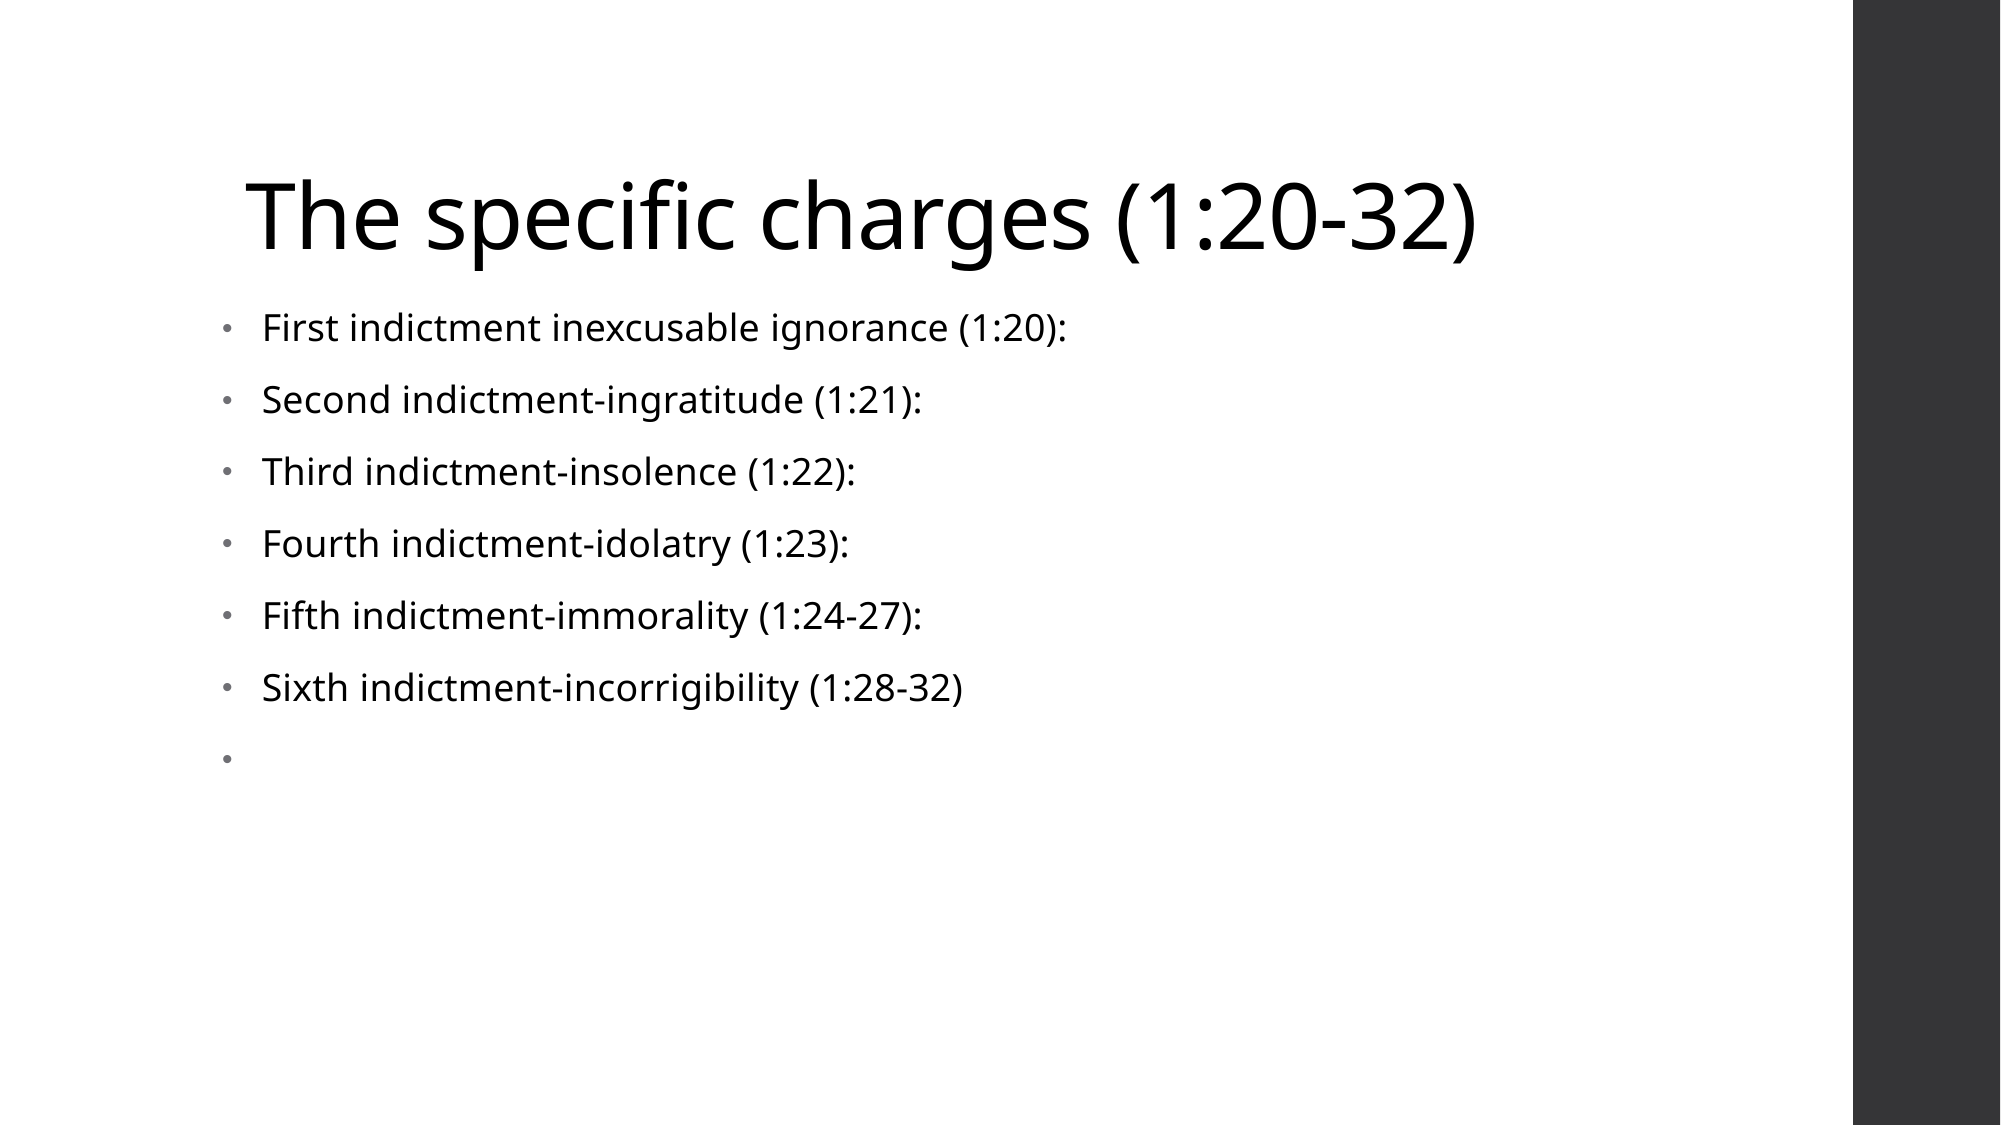

# The specific charges (1:20-32)
 First indictment inexcusable ignorance (1:20):
 Second indictment-ingratitude (1:21):
 Third indictment-insolence (1:22):
 Fourth indictment-idolatry (1:23):
 Fifth indictment-immorality (1:24-27):
 Sixth indictment-incorrigibility (1:28-32)